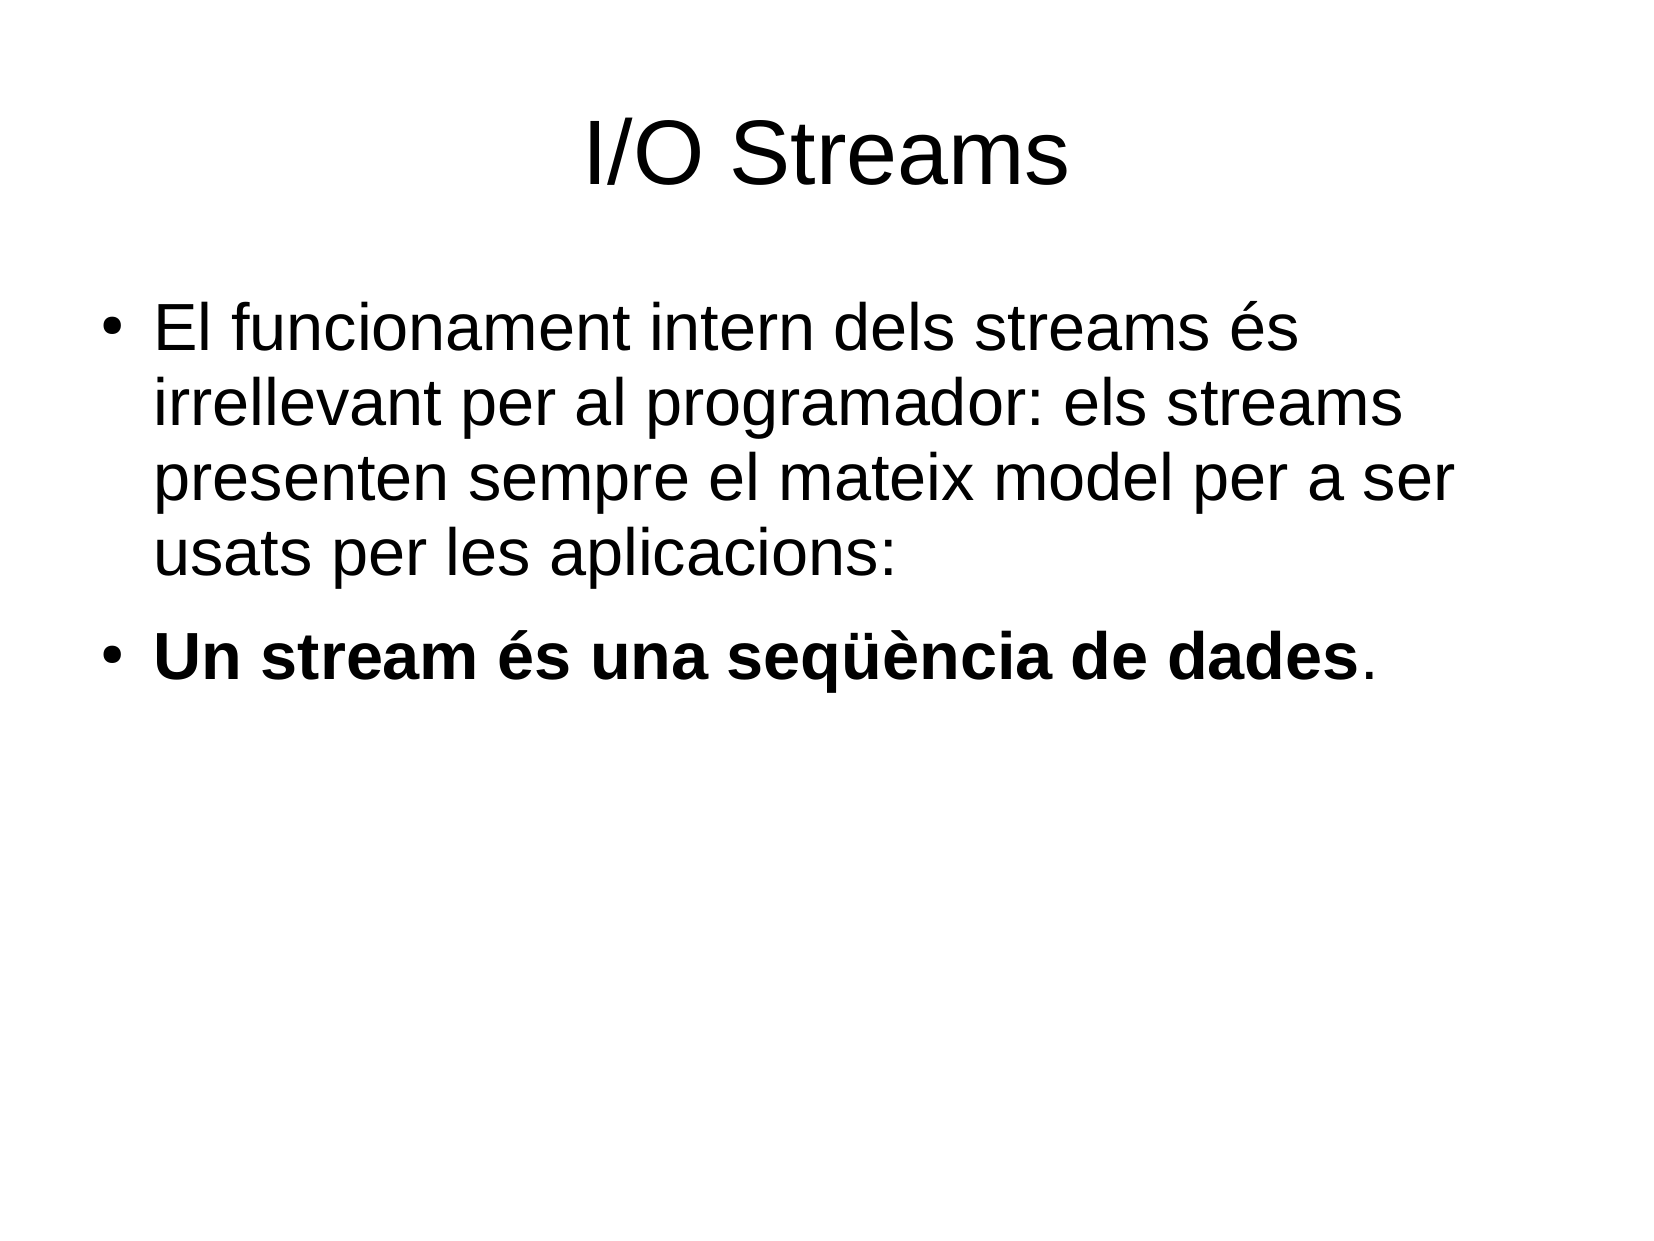

# I/O Streams
El funcionament intern dels streams és irrellevant per al programador: els streams presenten sempre el mateix model per a ser usats per les aplicacions:
Un stream és una seqüència de dades.